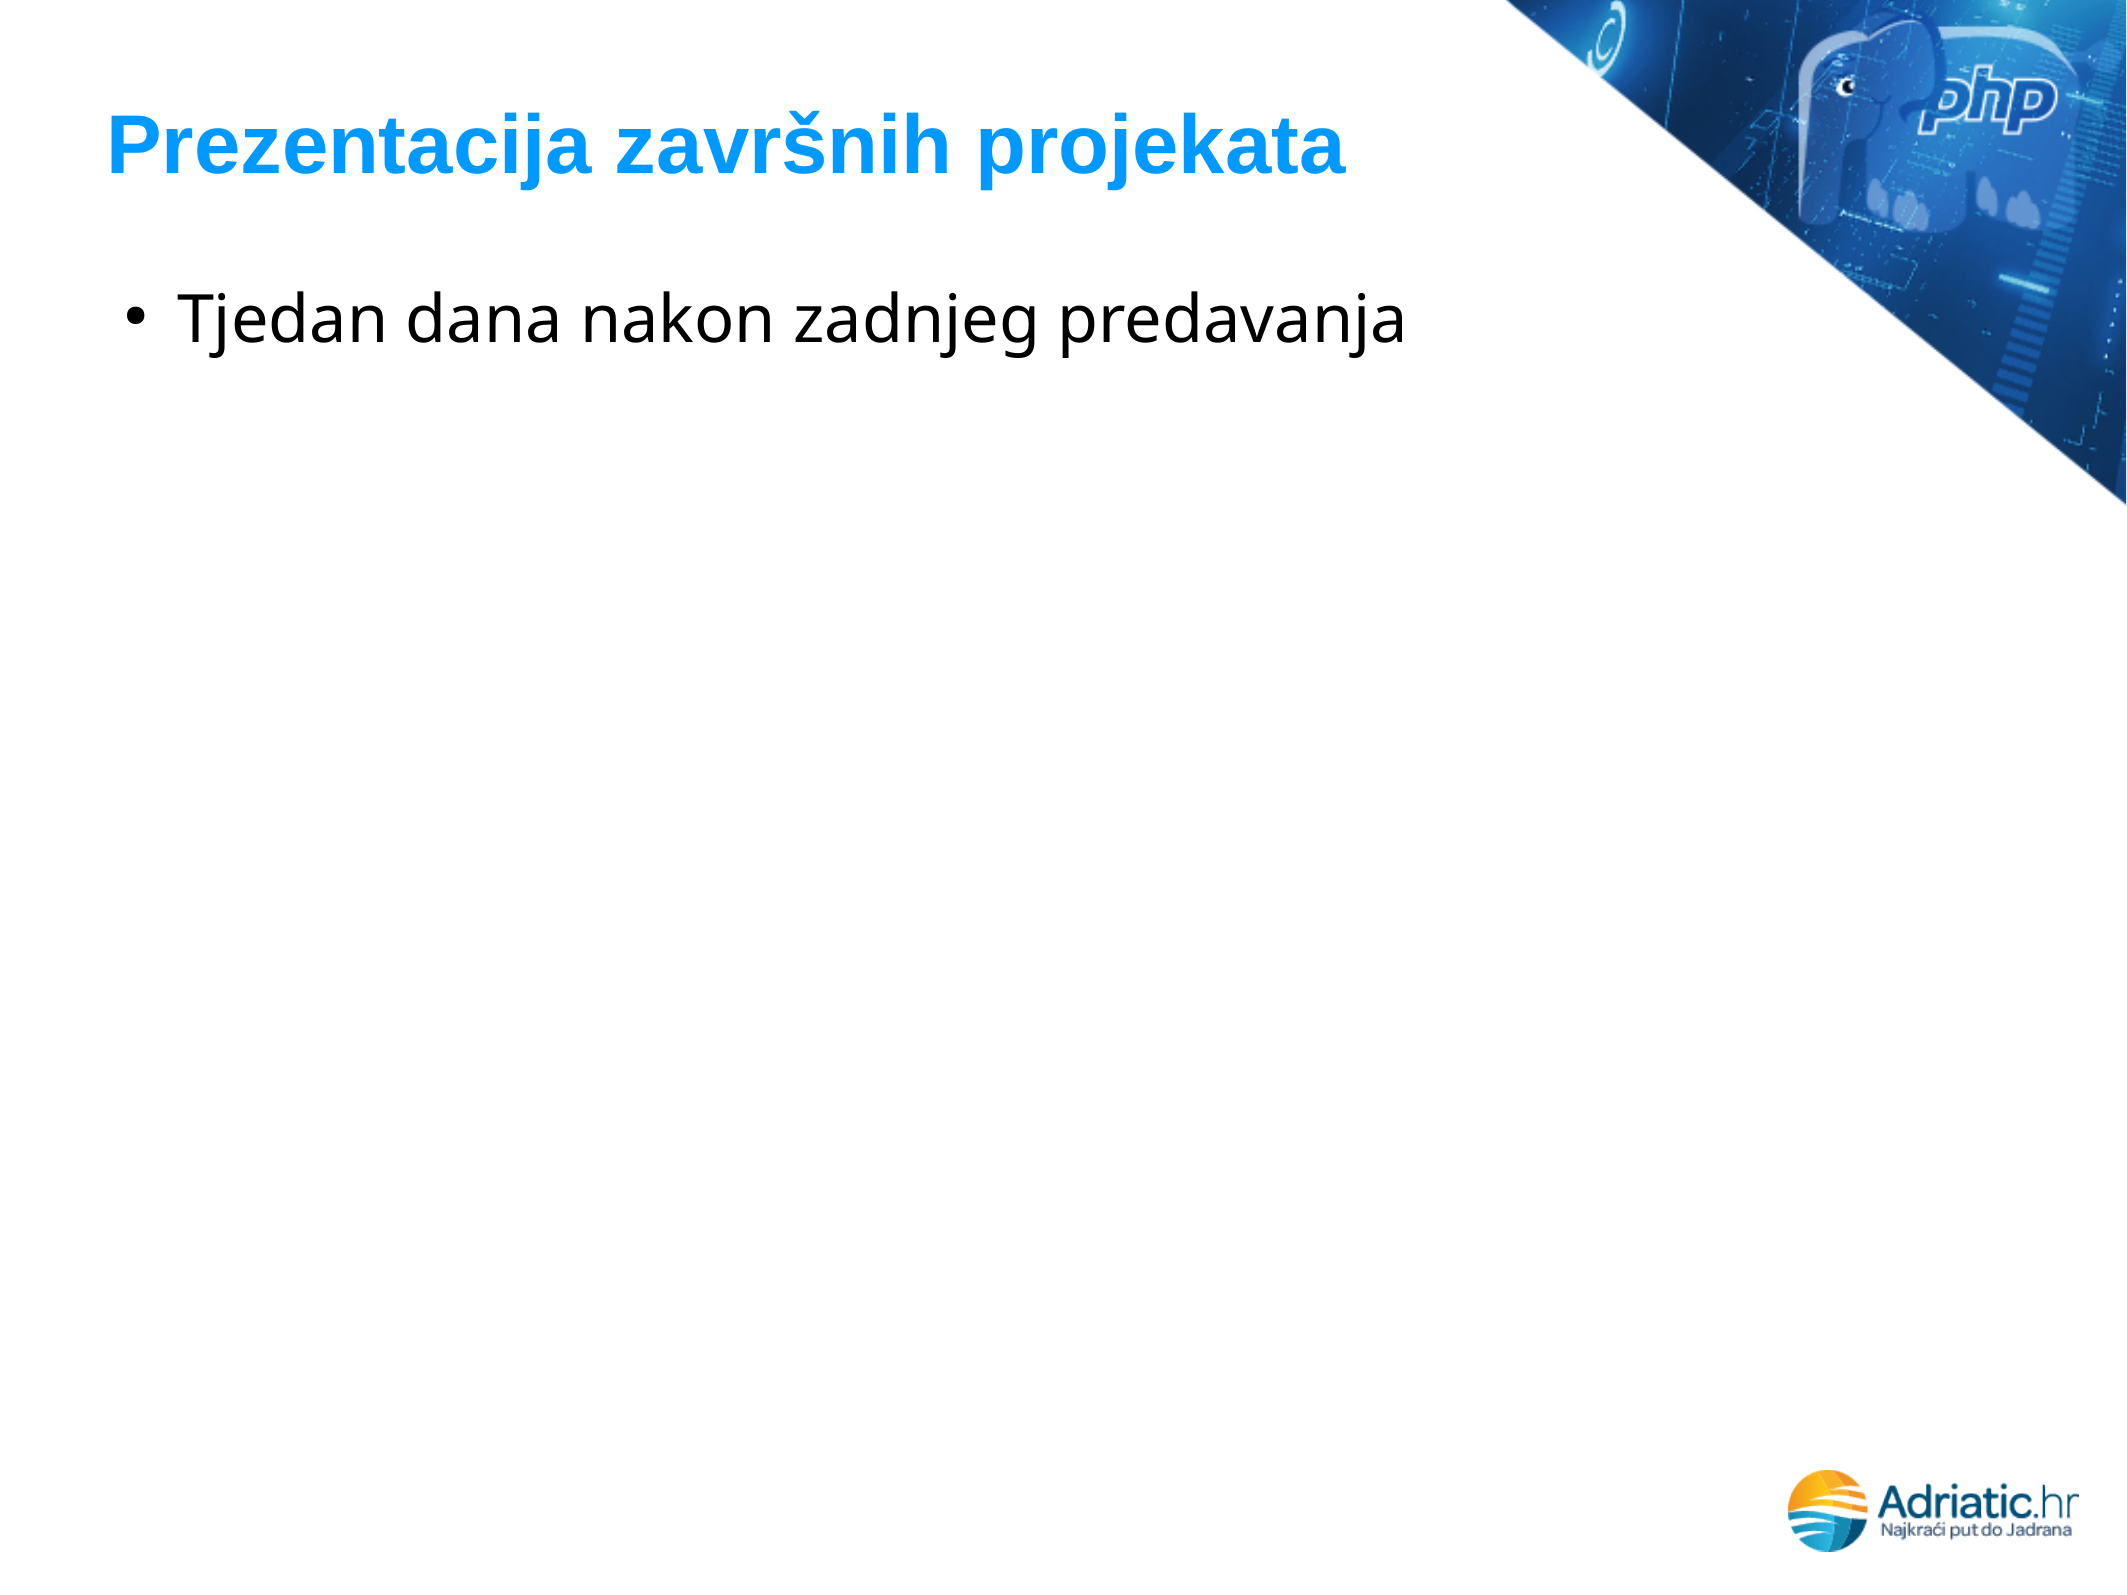

# Prezentacija završnih projekata
Tjedan dana nakon zadnjeg predavanja